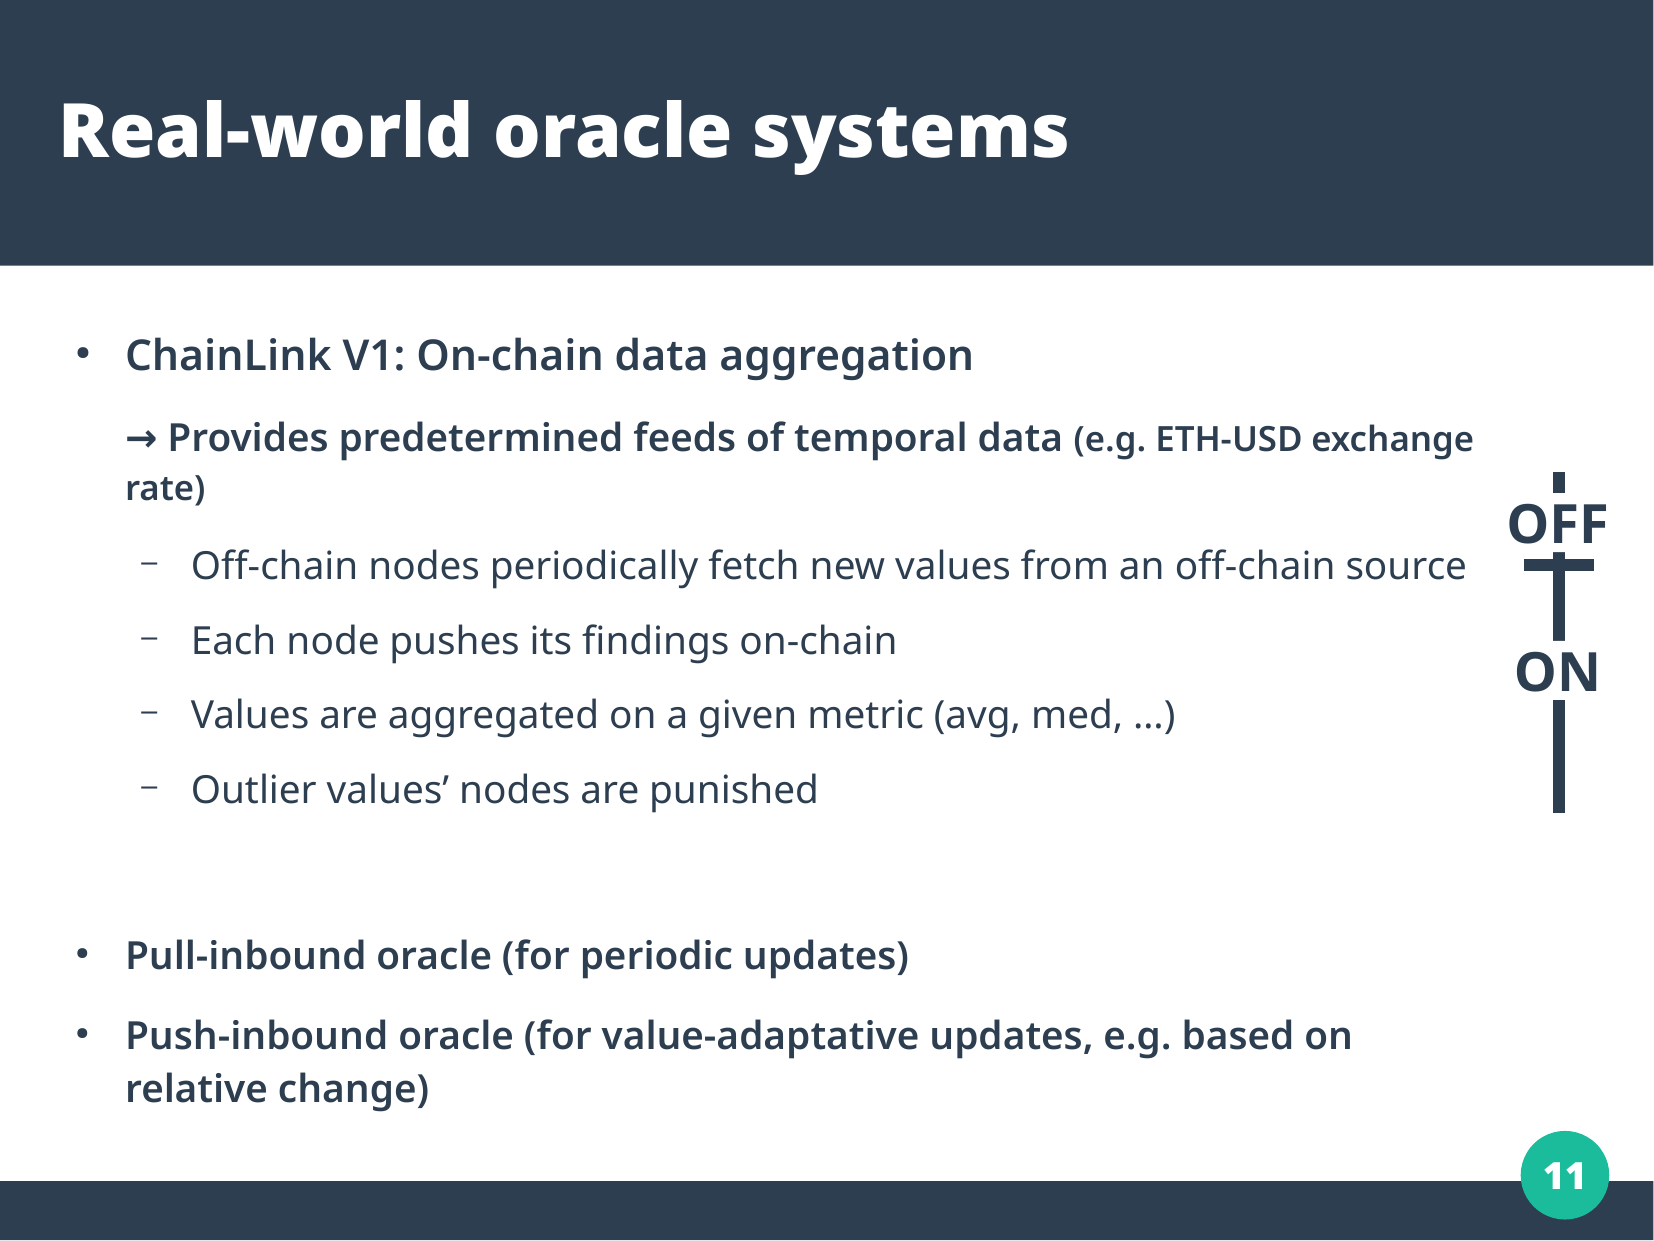

# Real-world oracle systems
ChainLink V1: On-chain data aggregation
→ Provides predetermined feeds of temporal data (e.g. ETH-USD exchange rate)
Off-chain nodes periodically fetch new values from an off-chain source
Each node pushes its findings on-chain
Values are aggregated on a given metric (avg, med, …)
Outlier values’ nodes are punished
Pull-inbound oracle (for periodic updates)
Push-inbound oracle (for value-adaptative updates, e.g. based on relative change)
OFF
ON
11